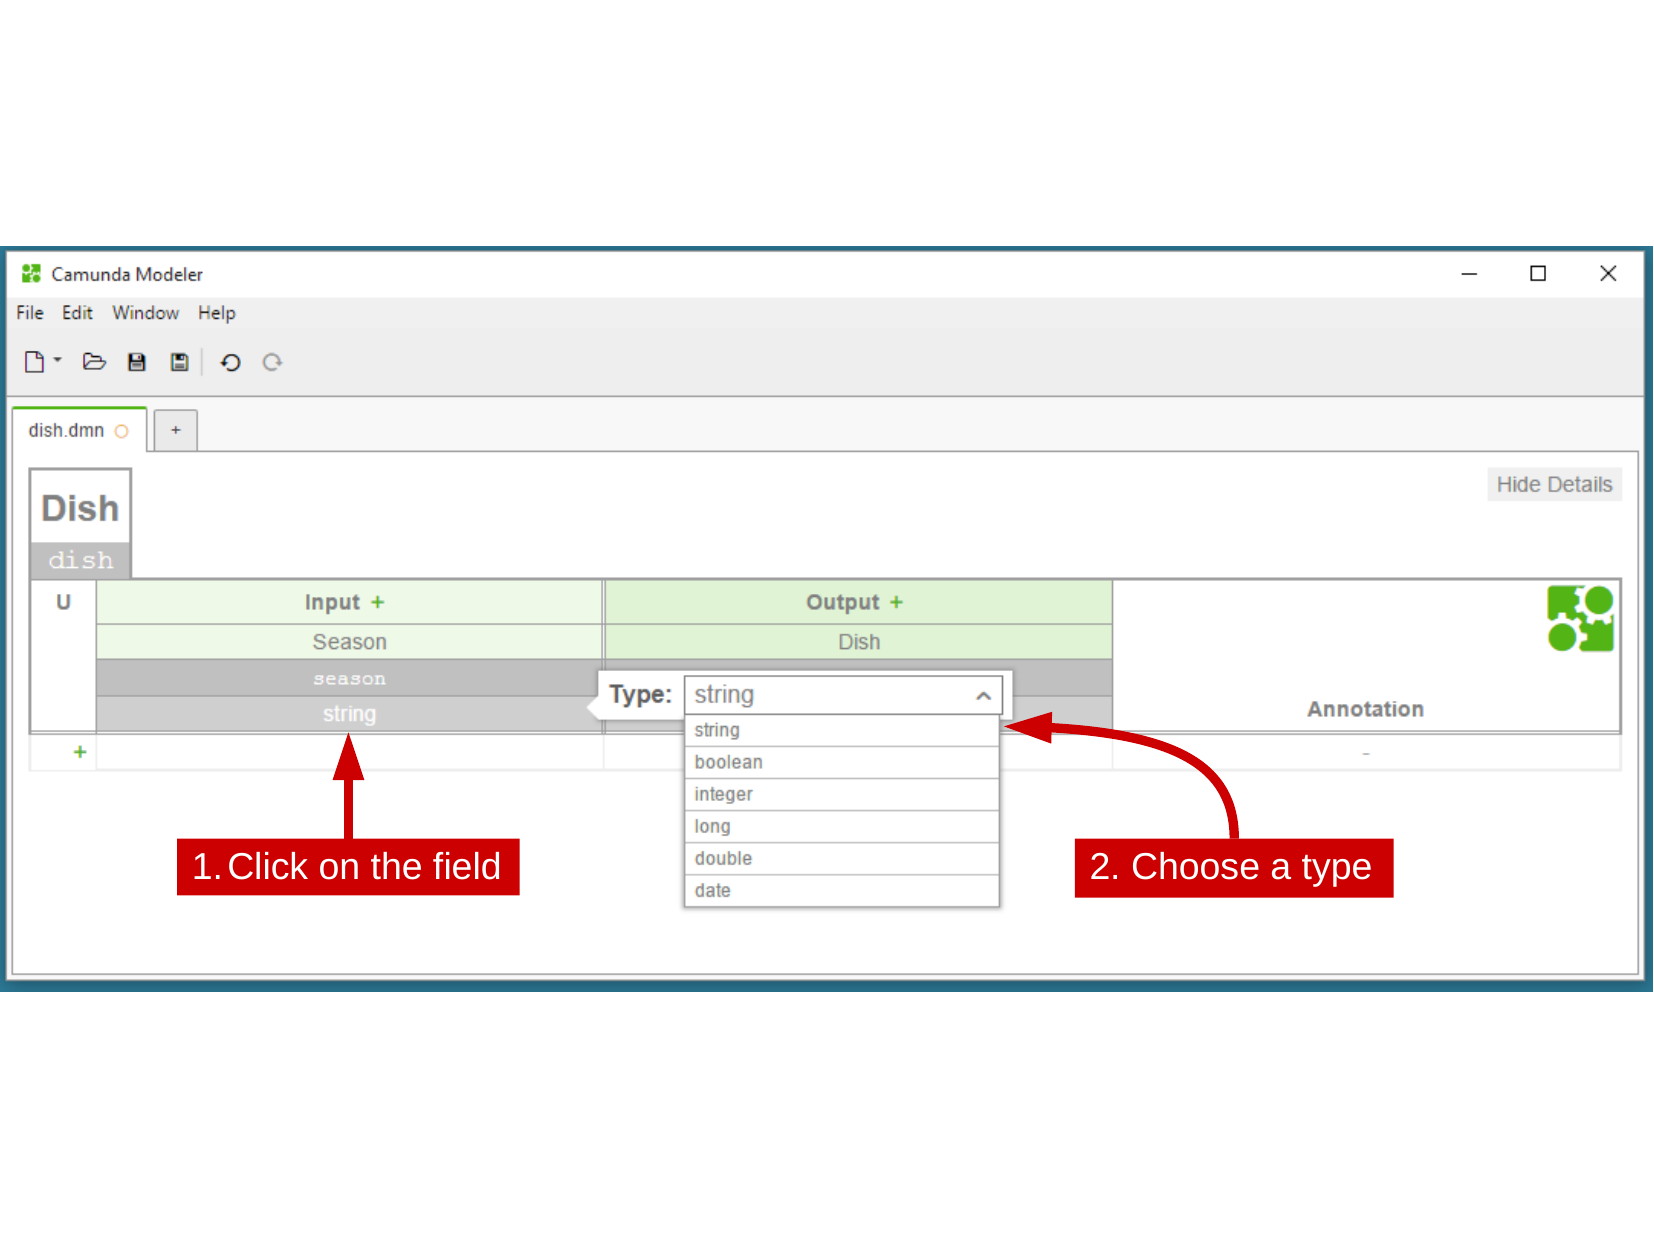

Click on the field
2. Choose a type